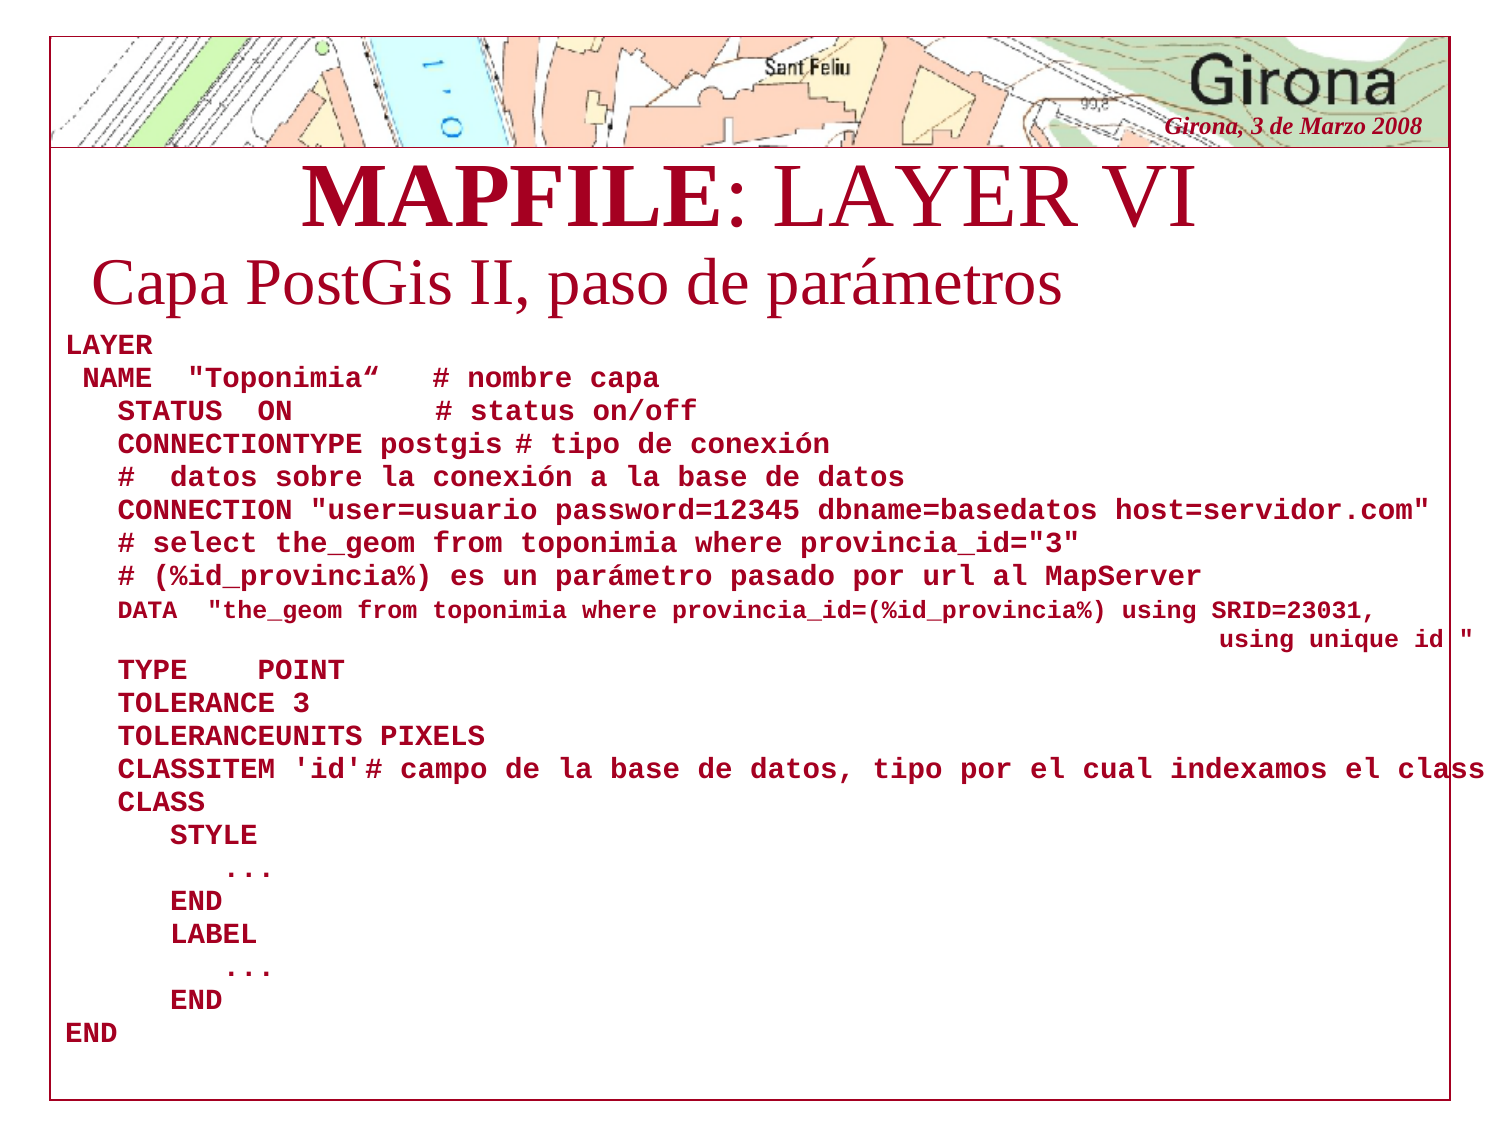

MAPFILE: LAYER VI
# Capa PostGis II, paso de parámetros
LAYER
 NAME "Toponimia“ # nombre capa
 STATUS ON	 # status on/off
 CONNECTIONTYPE postgis	# tipo de conexión
 # datos sobre la conexión a la base de datos
 CONNECTION "user=usuario password=12345 dbname=basedatos host=servidor.com"
 # select the_geom from toponimia where provincia_id="3"
 # (%id_provincia%) es un parámetro pasado por url al MapServer
 DATA "the_geom from toponimia where provincia_id=(%id_provincia%) using SRID=23031,
 using unique id "
 TYPE POINT
 TOLERANCE 3
 TOLERANCEUNITS PIXELS
 CLASSITEM 'id'	# campo de la base de datos, tipo por el cual indexamos el class
 CLASS
 STYLE
 ...
 END
 LABEL
 ...
 END
END